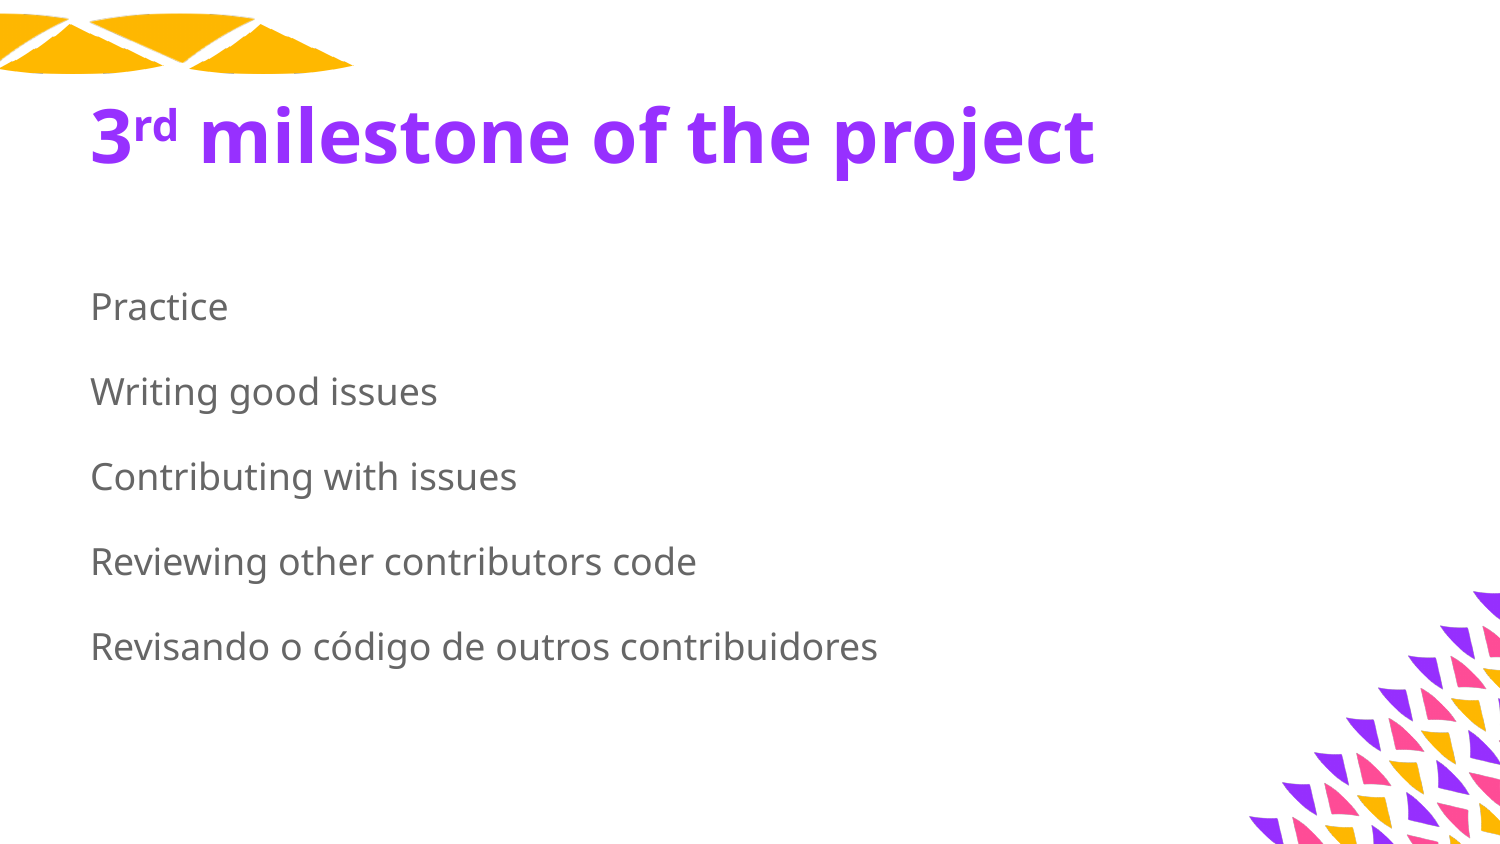

# 3rd milestone of the project
Practice
Writing good issues
Contributing with issues
Reviewing other contributors code
Revisando o código de outros contribuidores